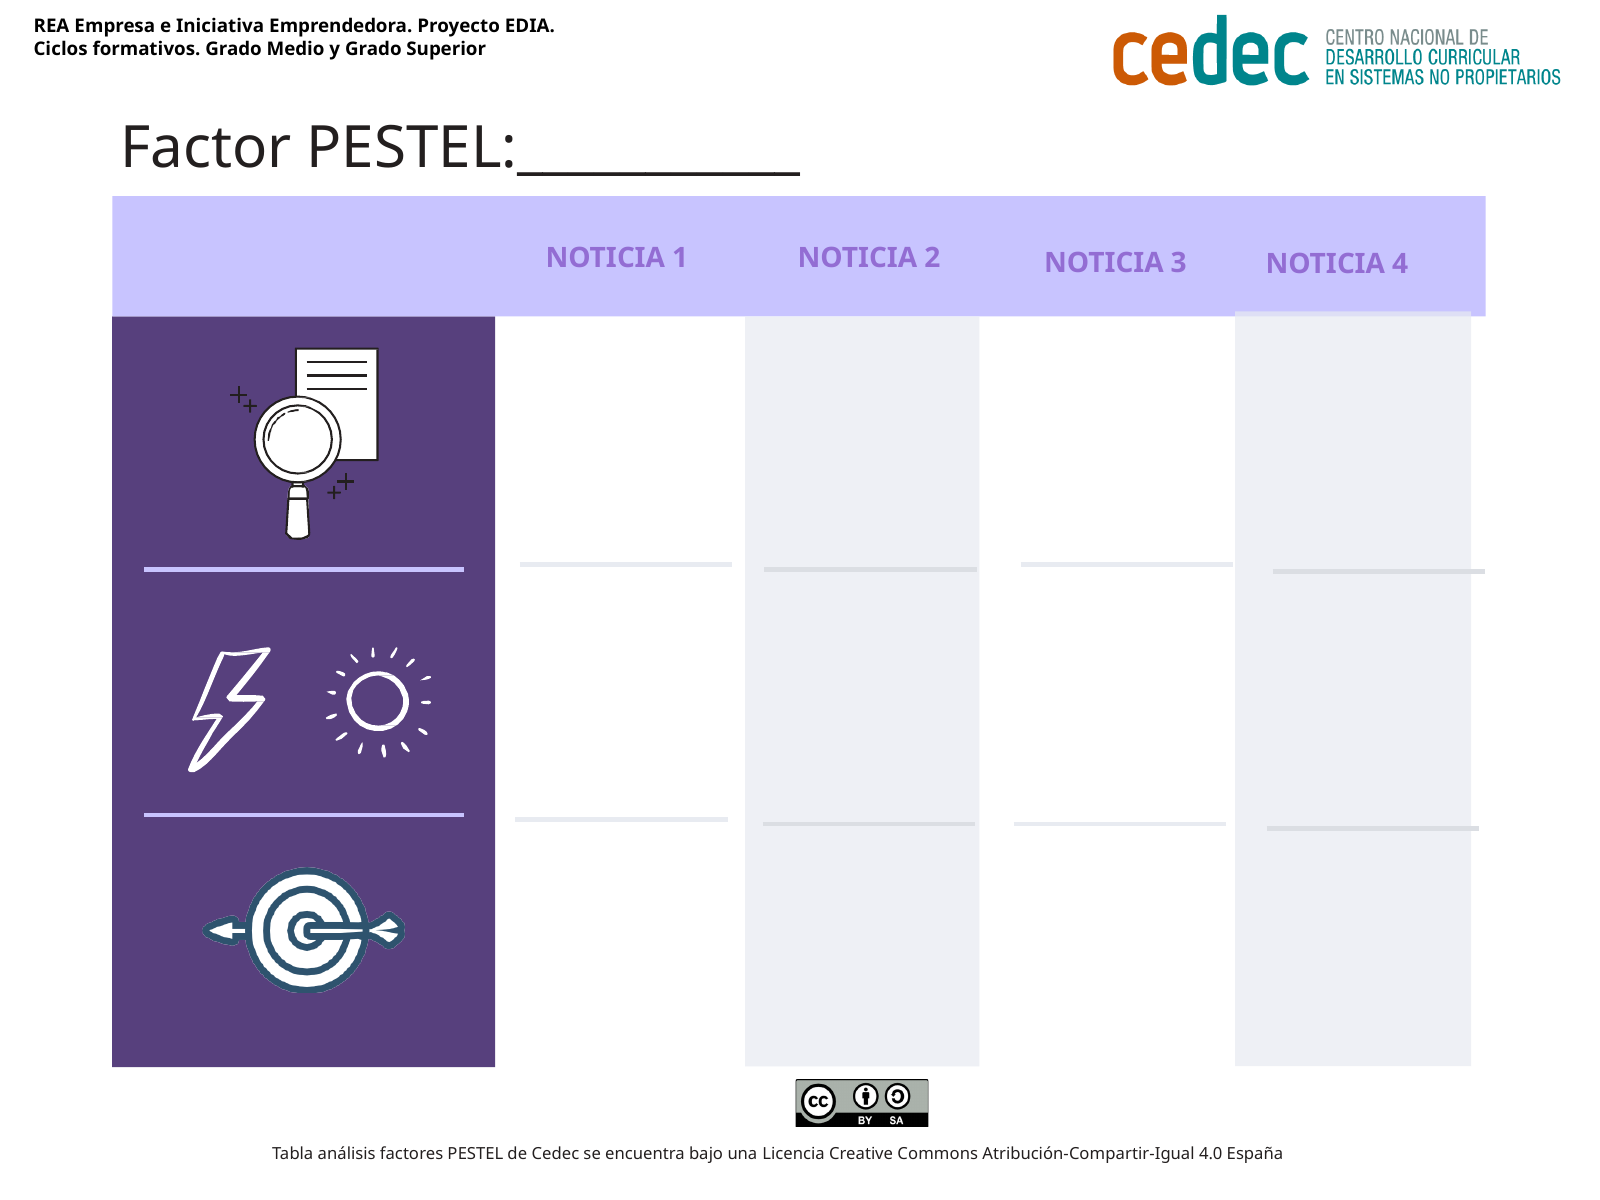

# REA Empresa e Iniciativa Emprendedora. Proyecto EDIA. Ciclos formativos. Grado Medio y Grado Superior
Factor PESTEL:___________
NOTICIA 1
NOTICIA 2
NOTICIA 3
NOTICIA 4
Tabla análisis factores PESTEL de Cedec se encuentra bajo una Licencia Creative Commons Atribución-Compartir-Igual 4.0 España